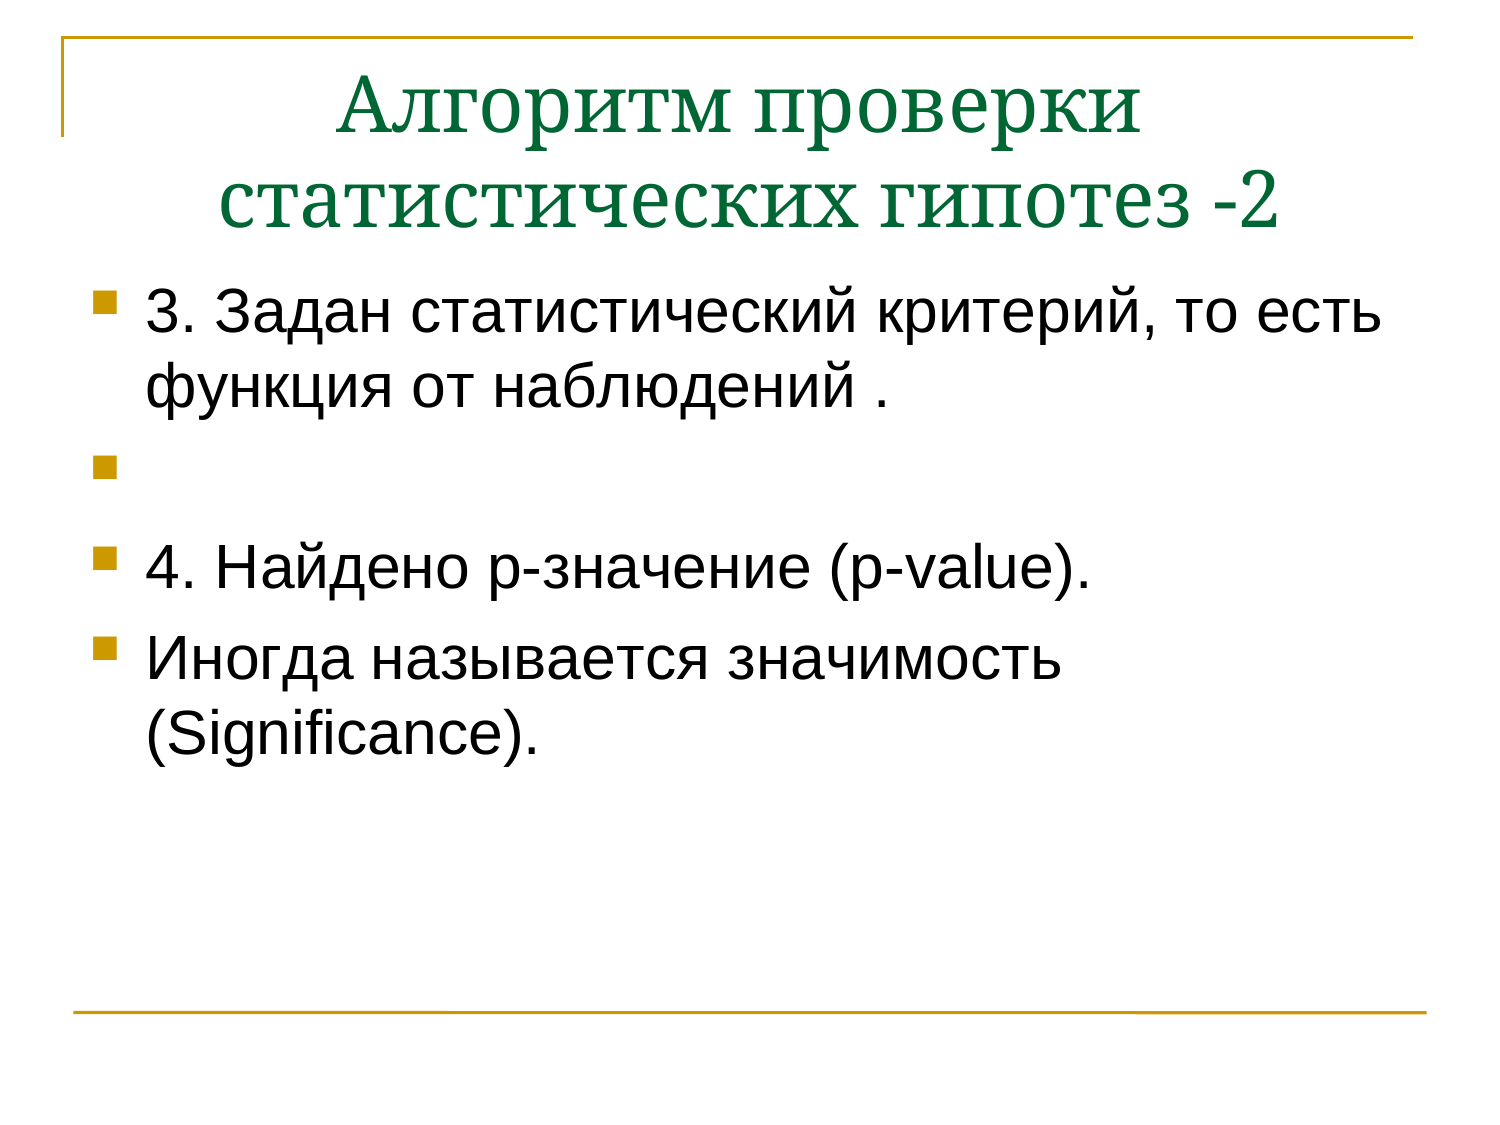

# Алгоритм проверки статистических гипотез -2
3. Задан статистический критерий, то есть функция от наблюдений .
4. Найдено p-значение (p-value).
Иногда называется значимость (Significance).